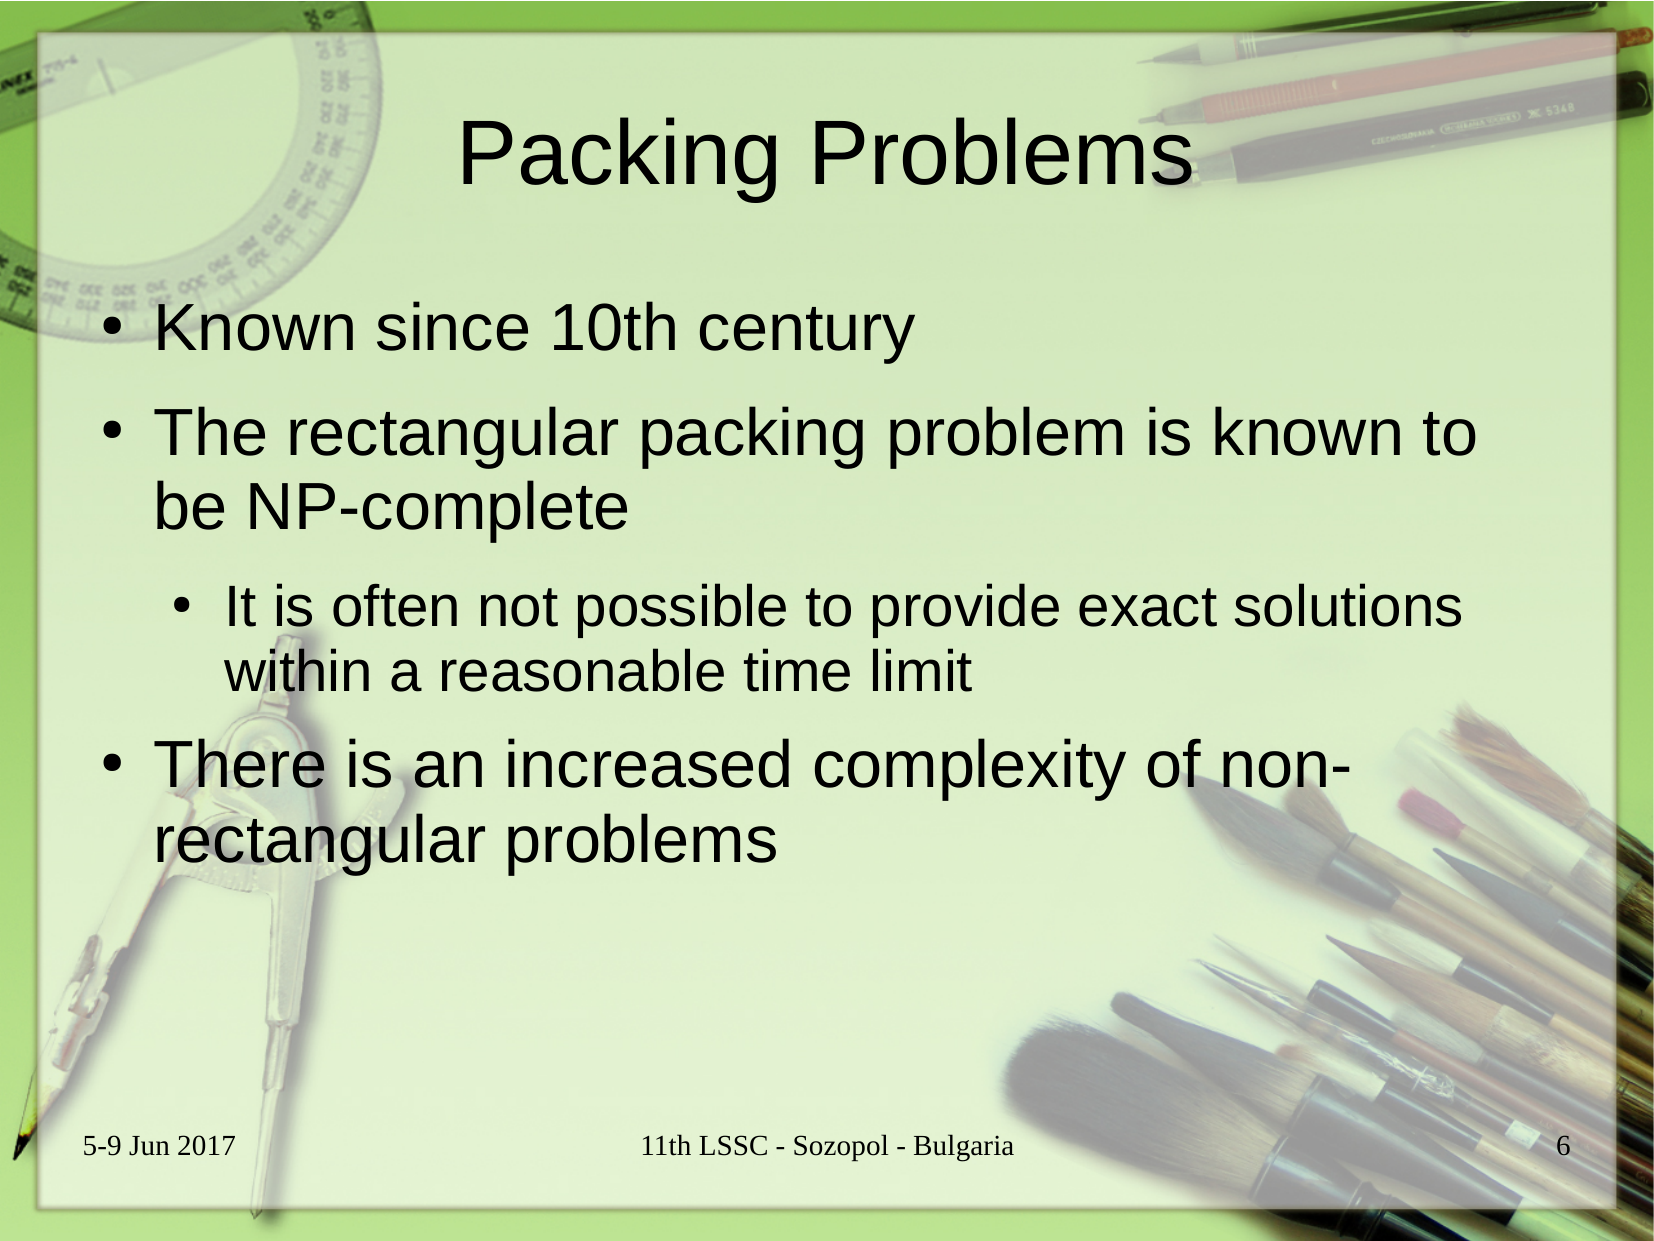

# Packing Problems
Known since 10th century
The rectangular packing problem is known to be NP-complete
It is often not possible to provide exact solutions within a reasonable time limit
There is an increased complexity of non-rectangular problems
5-9 Jun 2017
11th LSSC - Sozopol - Bulgaria
6